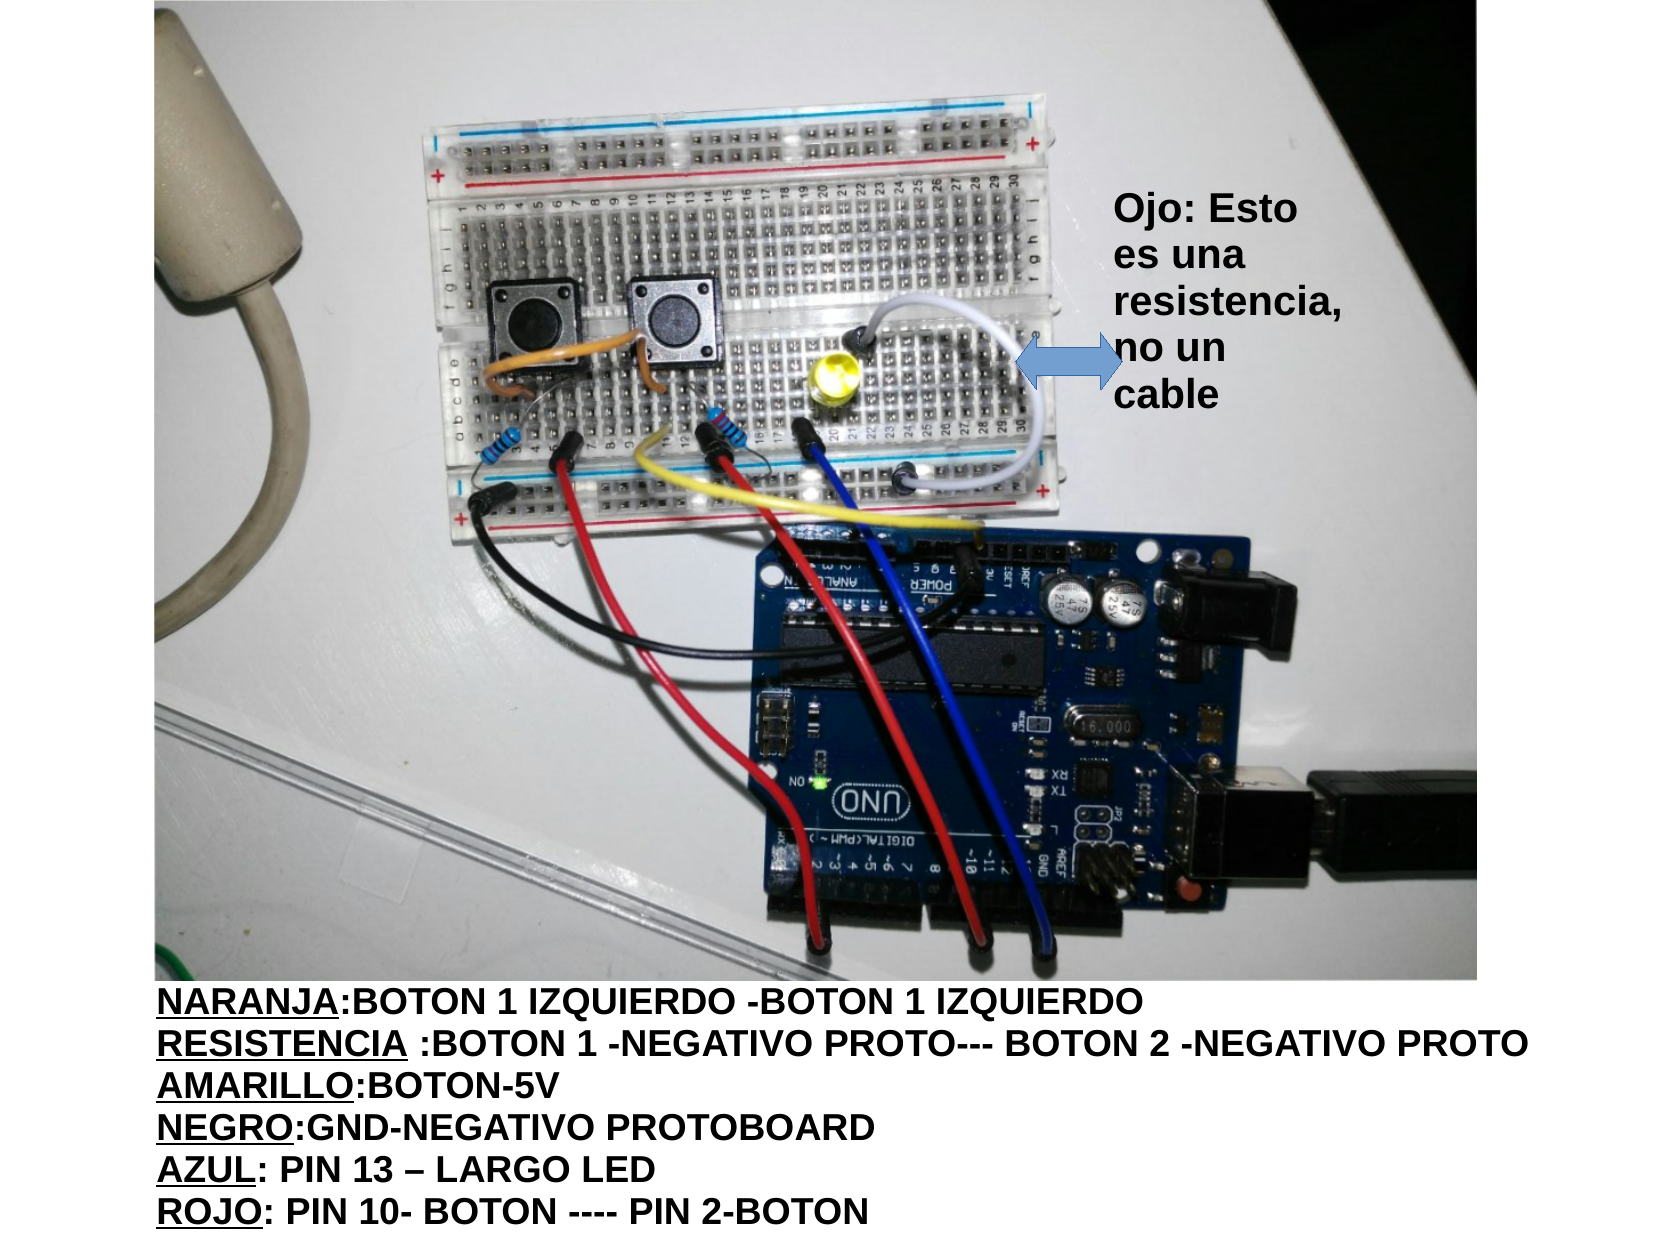

Ojo: Esto es una resistencia, no un cable
NARANJA:BOTON 1 IZQUIERDO -BOTON 1 IZQUIERDO
RESISTENCIA :BOTON 1 -NEGATIVO PROTO--- BOTON 2 -NEGATIVO PROTO
AMARILLO:BOTON-5V
NEGRO:GND-NEGATIVO PROTOBOARD
AZUL: PIN 13 – LARGO LED
ROJO: PIN 10- BOTON ---- PIN 2-BOTON